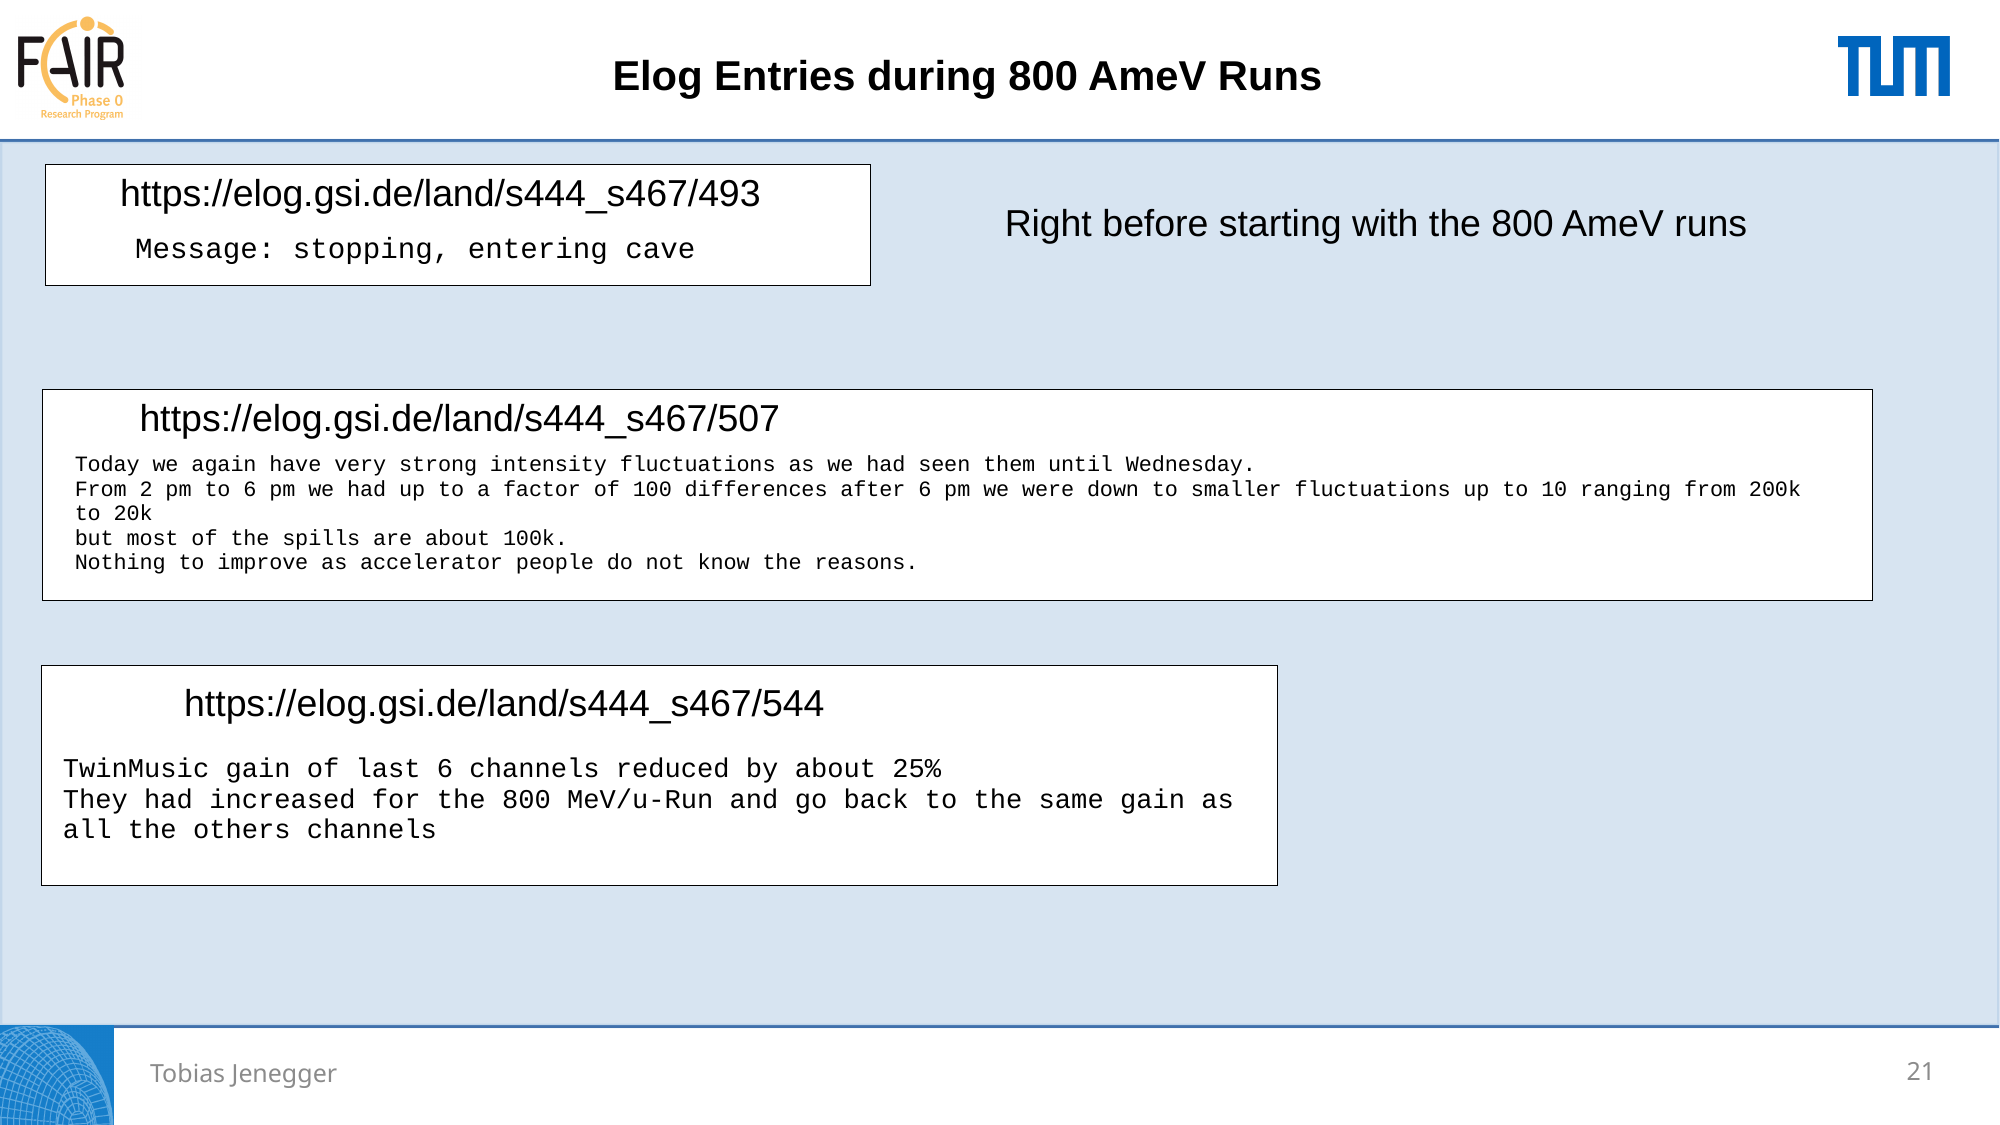

Elog Entries during 800 AmeV Runs
https://elog.gsi.de/land/s444_s467/493
Message: stopping, entering cave
Right before starting with the 800 AmeV runs
https://elog.gsi.de/land/s444_s467/507
Today we again have very strong intensity fluctuations as we had seen them until Wednesday.
From 2 pm to 6 pm we had up to a factor of 100 differences after 6 pm we were down to smaller fluctuations up to 10 ranging from 200k to 20k
but most of the spills are about 100k.
Nothing to improve as accelerator people do not know the reasons.
https://elog.gsi.de/land/s444_s467/544
TwinMusic gain of last 6 channels reduced by about 25%
They had increased for the 800 MeV/u-Run and go back to the same gain as all the others channels
21